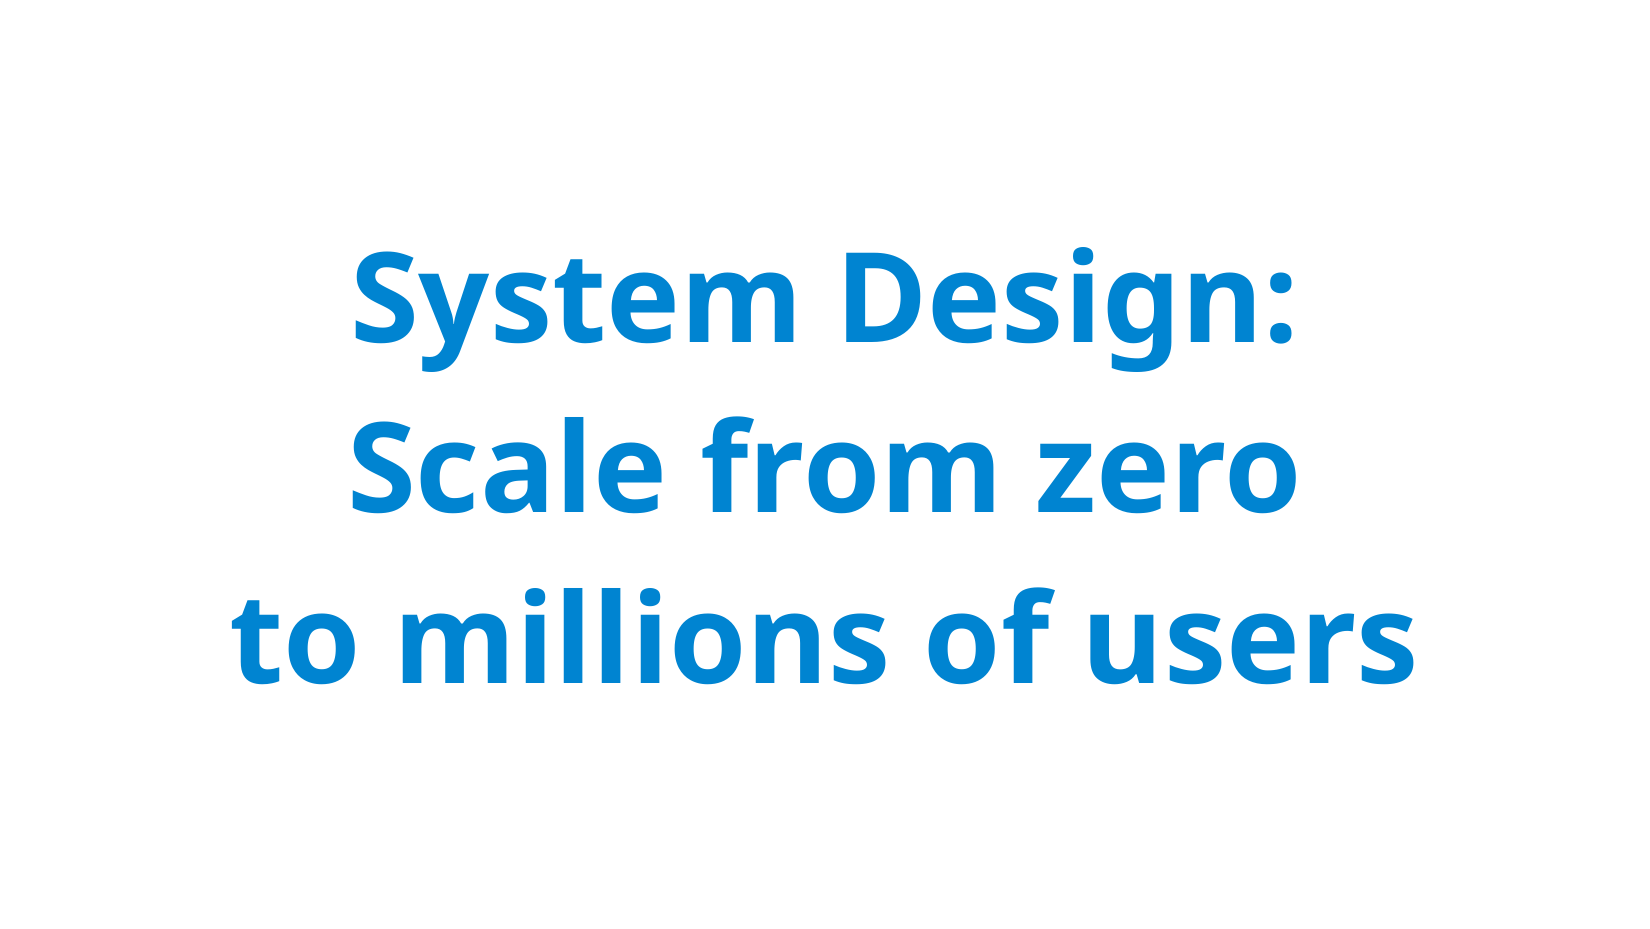

# System Design:
Scale from zero
to millions of users